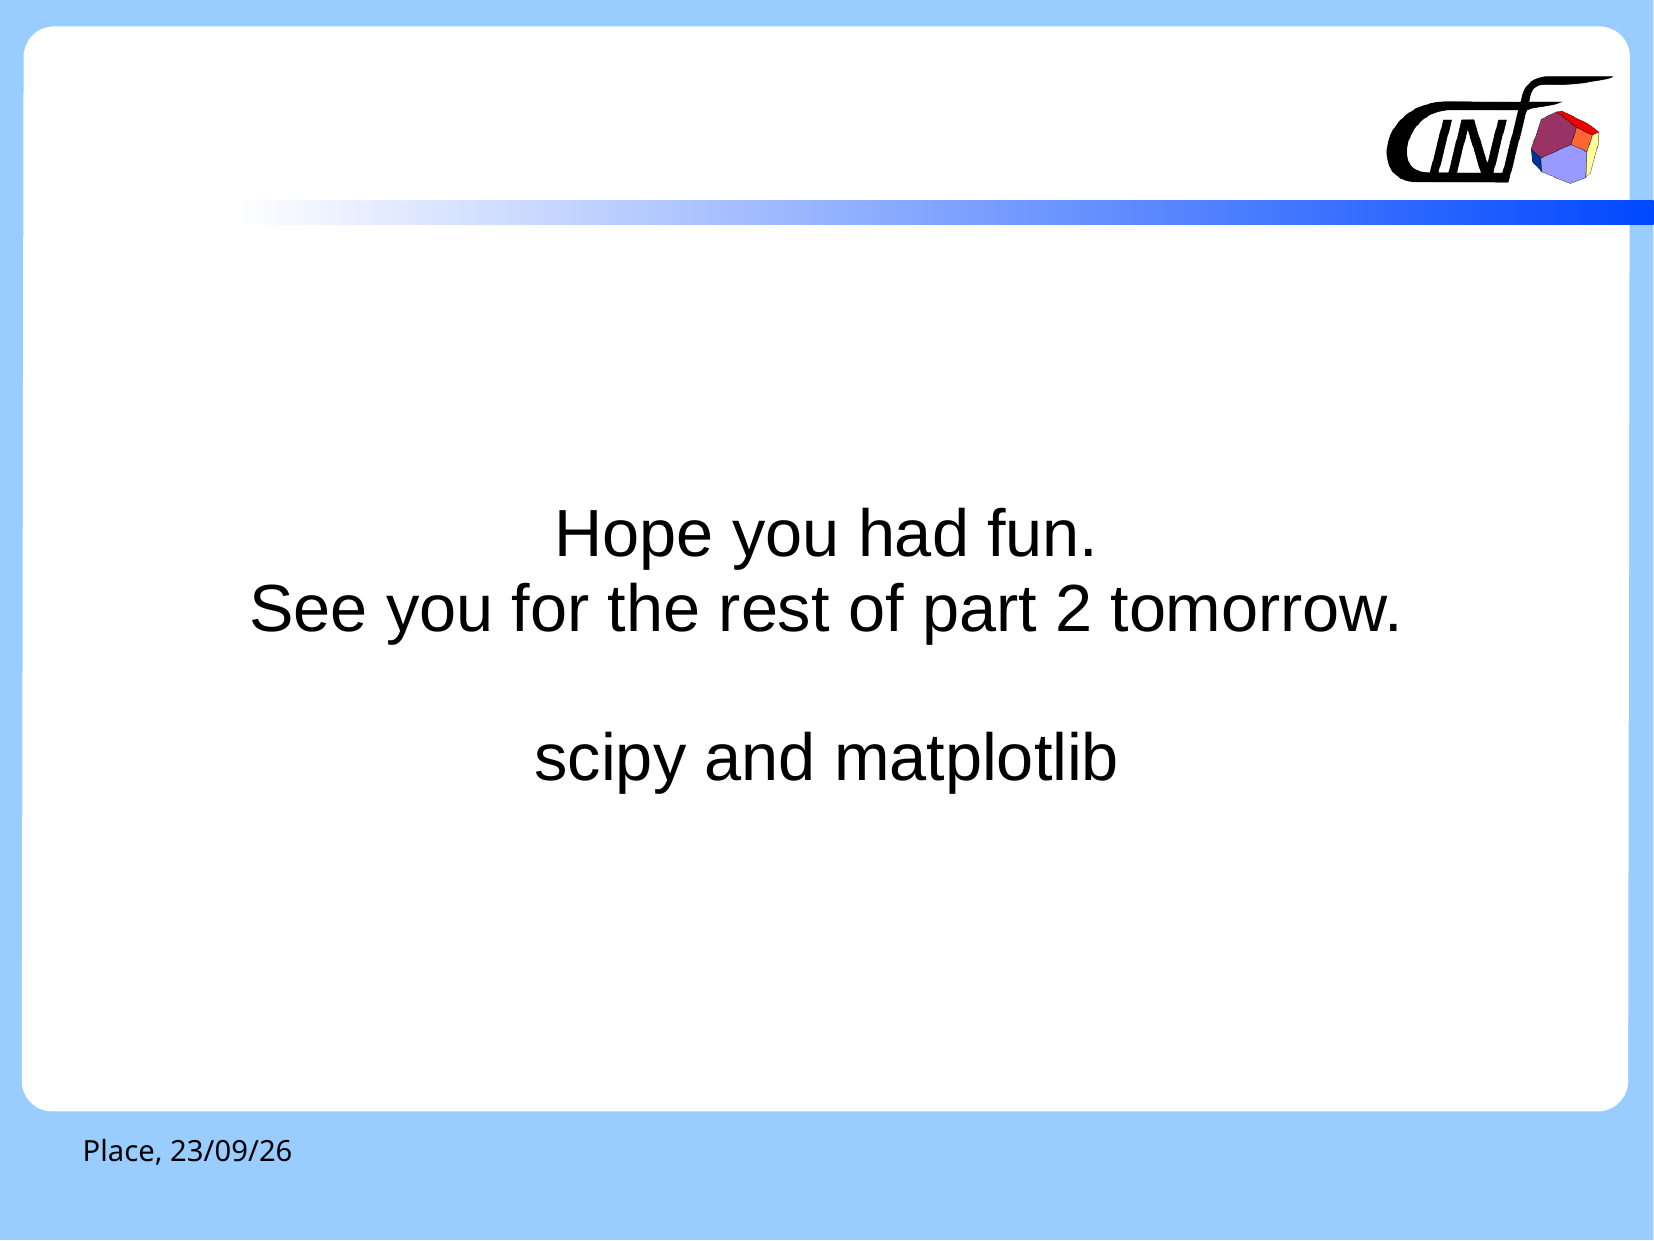

#
Hope you had fun.
See you for the rest of part 2 tomorrow.
scipy and matplotlib